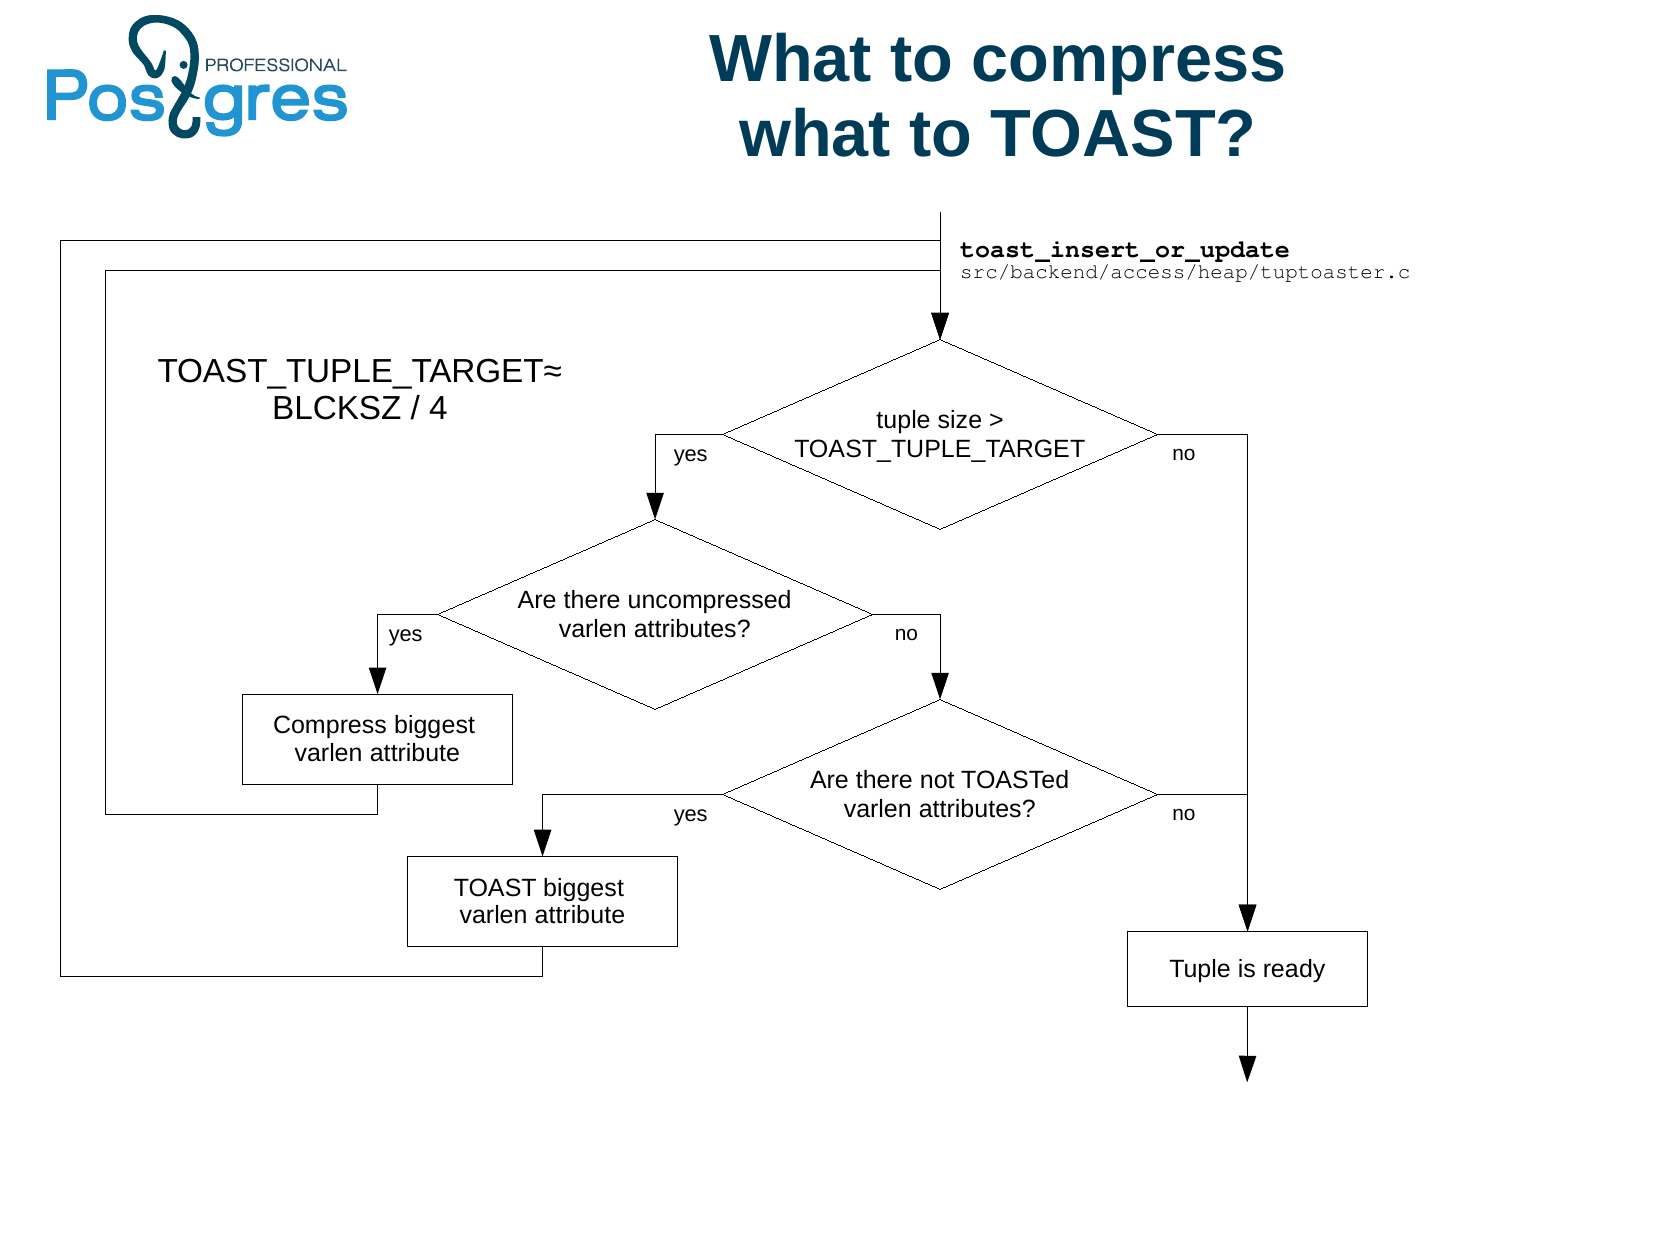

# What to compress
what to TOAST?
toast_insert_or_update
src/backend/access/heap/tuptoaster.c
tuple size >
TOAST_TUPLE_TARGET
TOAST_TUPLE_TARGET≈
BLCKSZ / 4
Are there uncompressed
varlen attributes?
Compress biggest
varlen attribute
Are there not TOASTed
varlen attributes?
TOAST biggest
varlen attribute
Tuple is ready